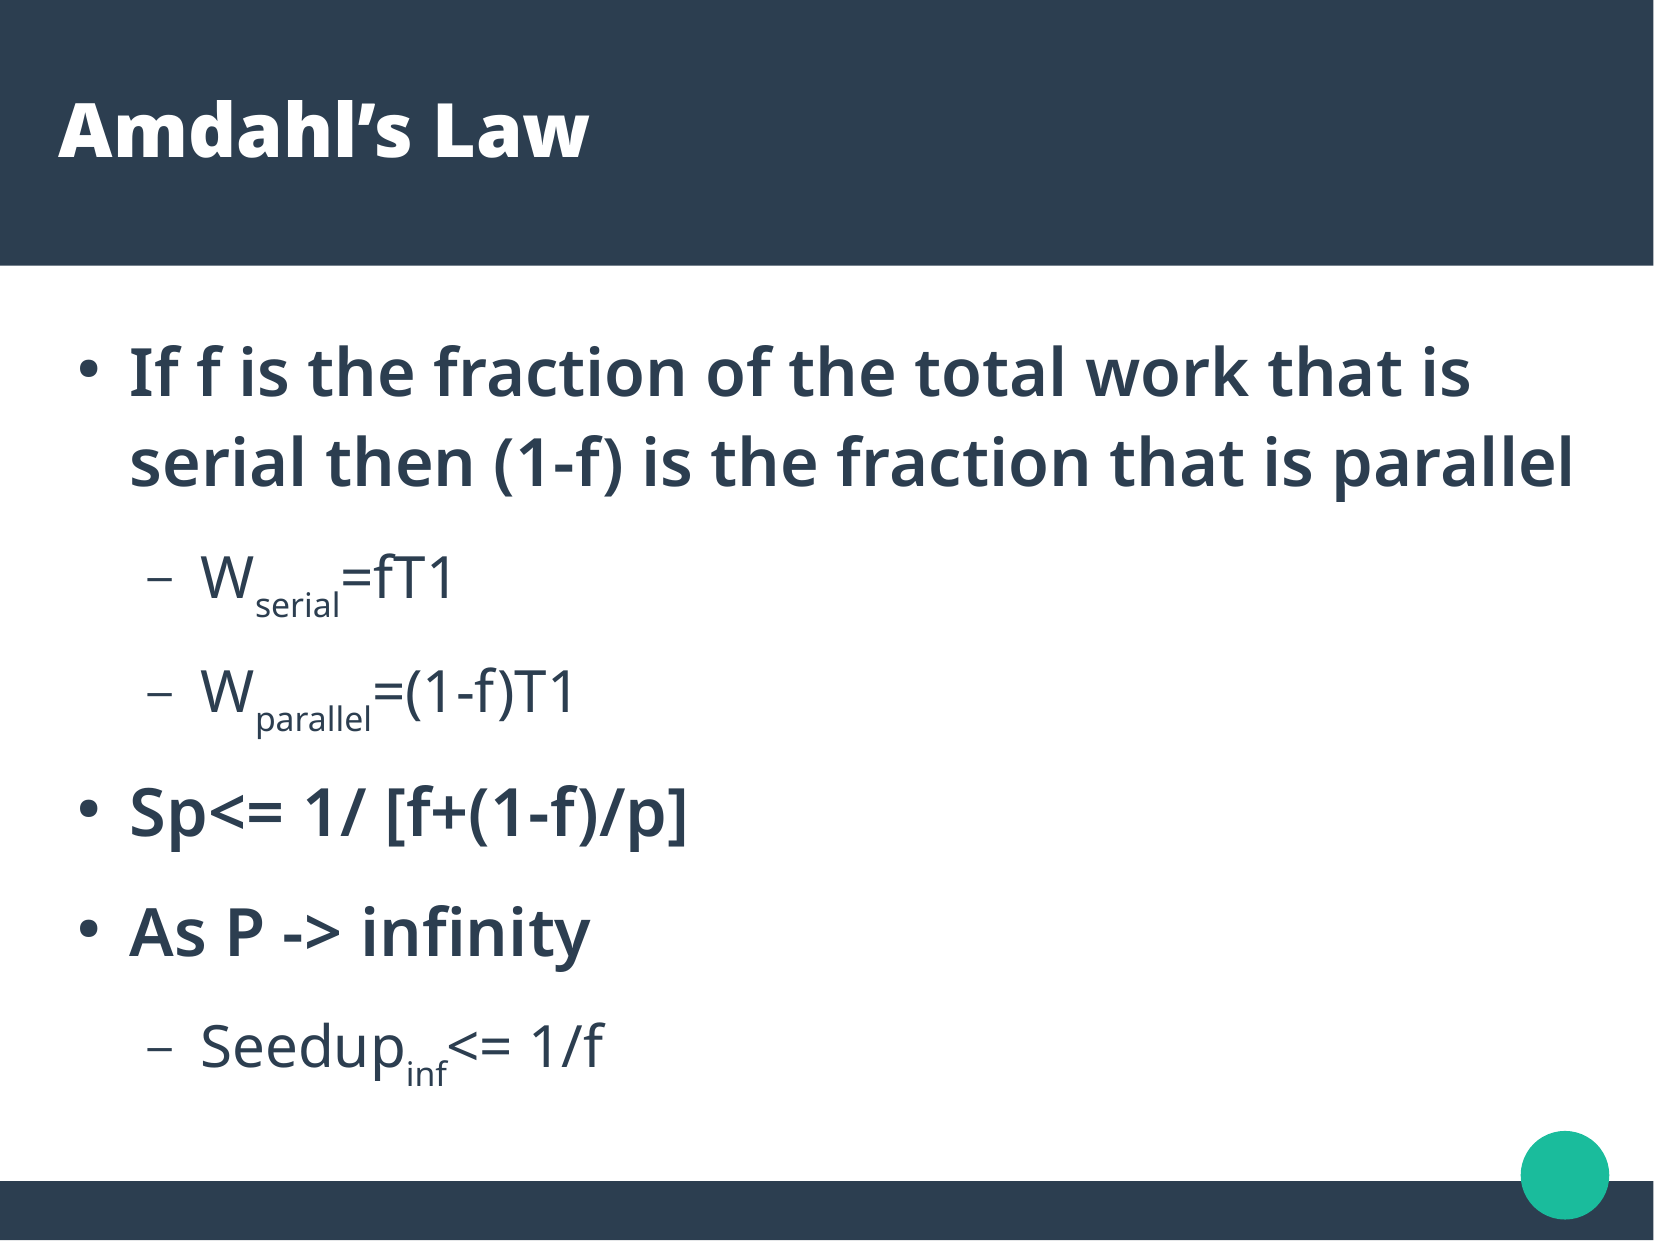

# Amdahl’s Law
If f is the fraction of the total work that is serial then (1-f) is the fraction that is parallel
Wserial=fT1
Wparallel=(1-f)T1
Sp<= 1/ [f+(1-f)/p]
As P -> infinity
Seedupinf<= 1/f